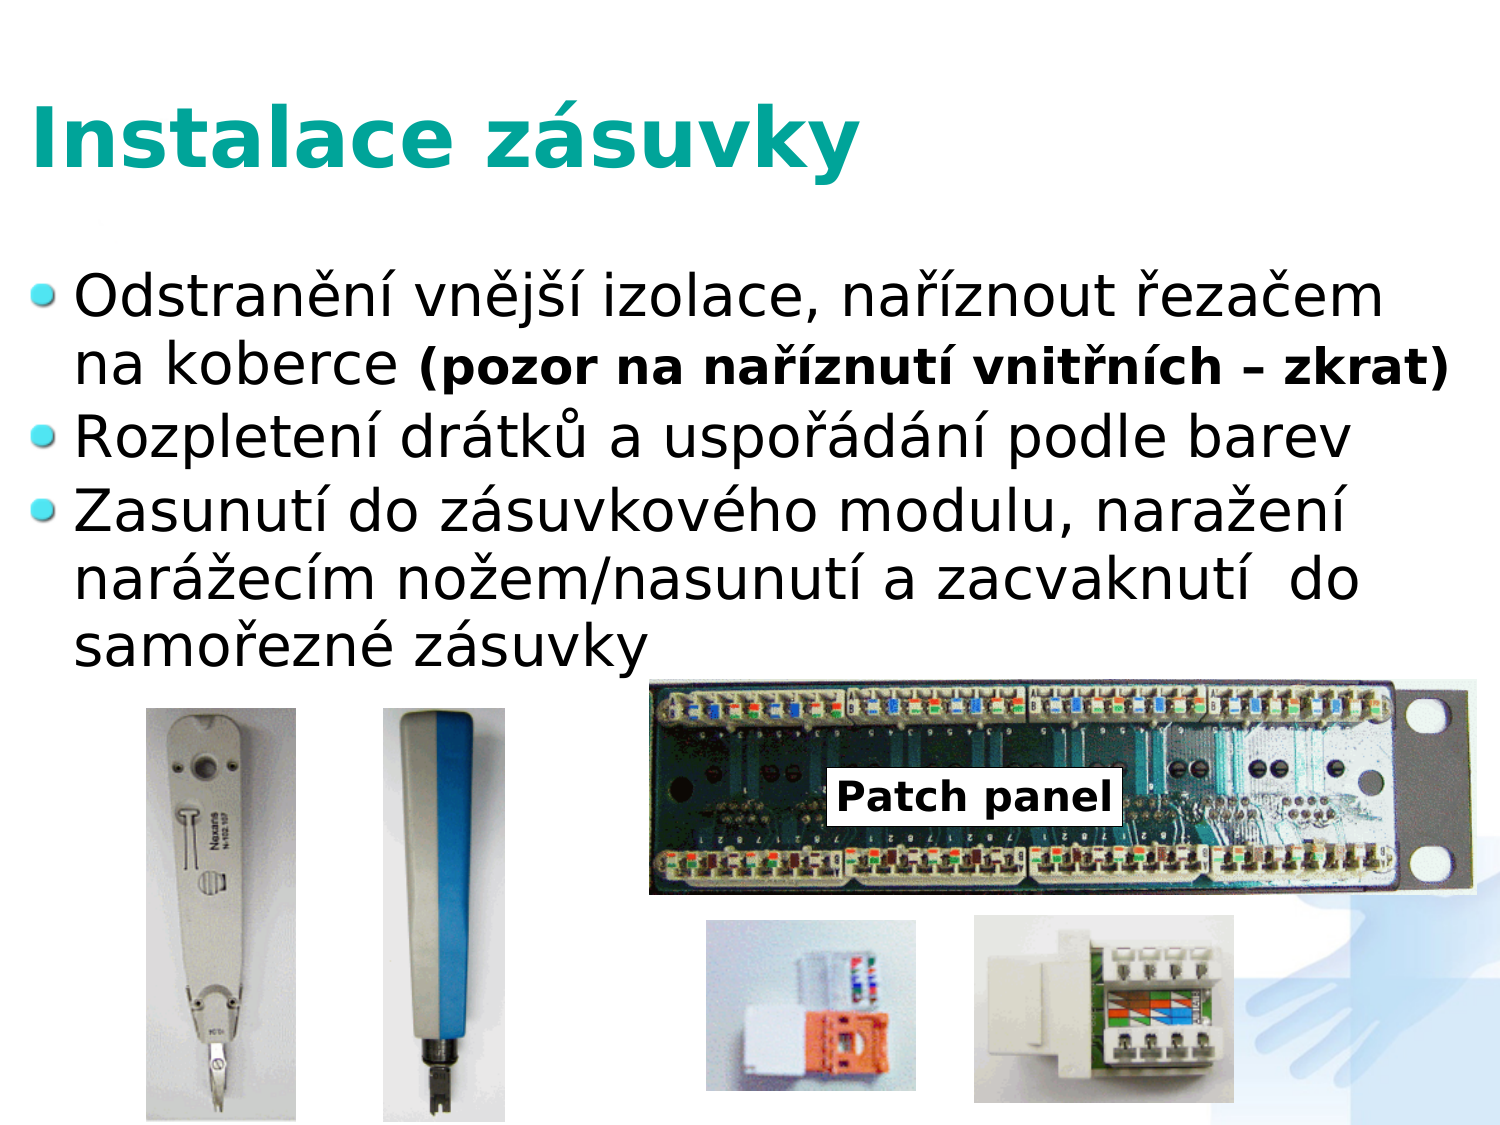

# Instalace zásuvky
Odstranění vnější izolace, naříznout řezačem na koberce (pozor na naříznutí vnitřních – zkrat)
Rozpletení drátků a uspořádání podle barev
Zasunutí do zásuvkového modulu, naražení narážecím nožem/nasunutí a zacvaknutí do samořezné zásuvky
Patch panel